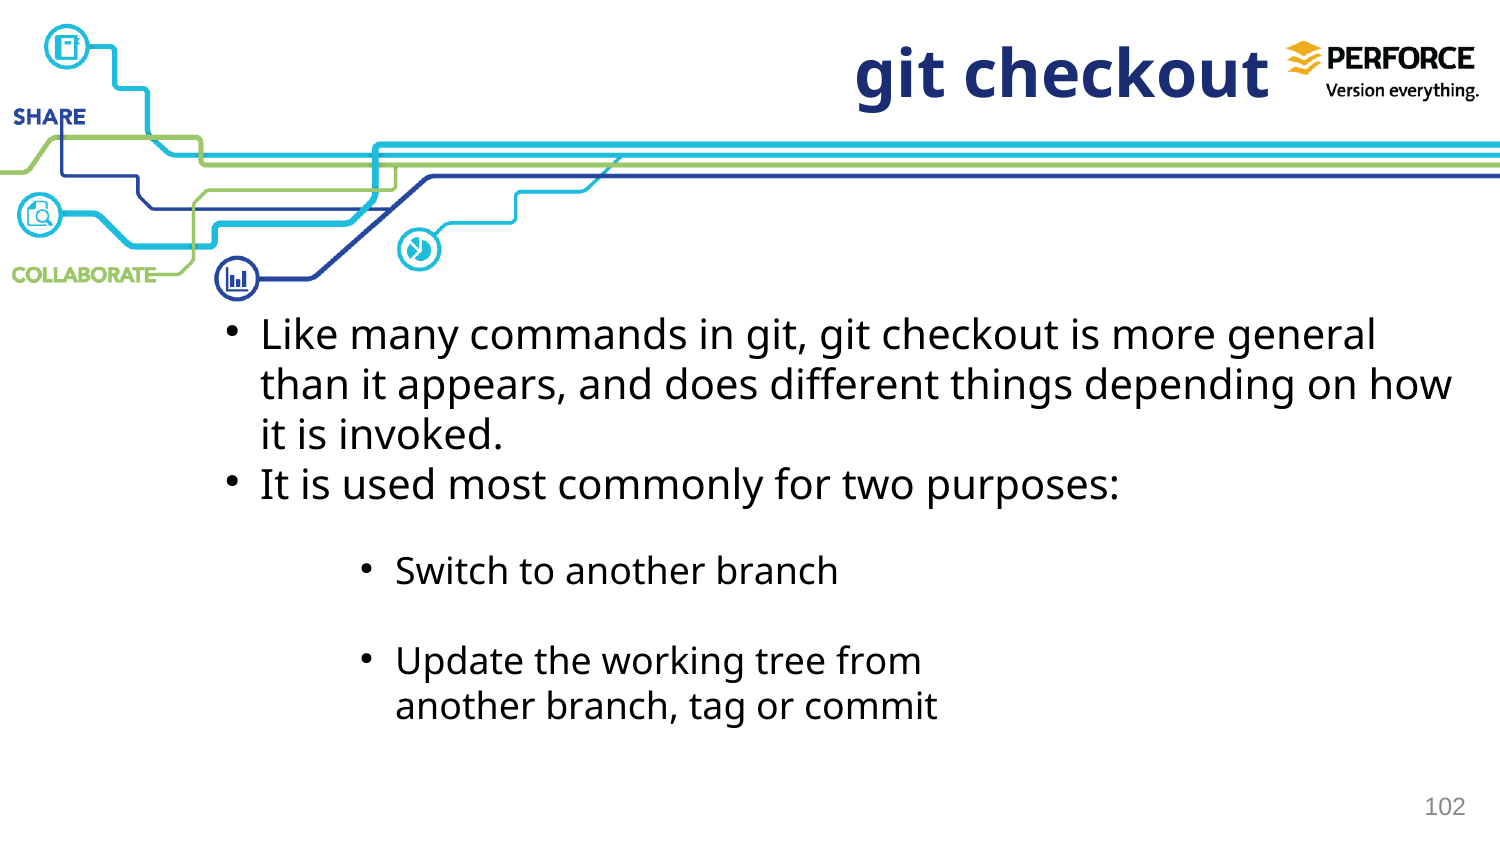

# git checkout
Like many commands in git, git checkout is more general than it appears, and does different things depending on how it is invoked.
It is used most commonly for two purposes:
Switch to another branch
Update the working tree from another branch, tag or commit